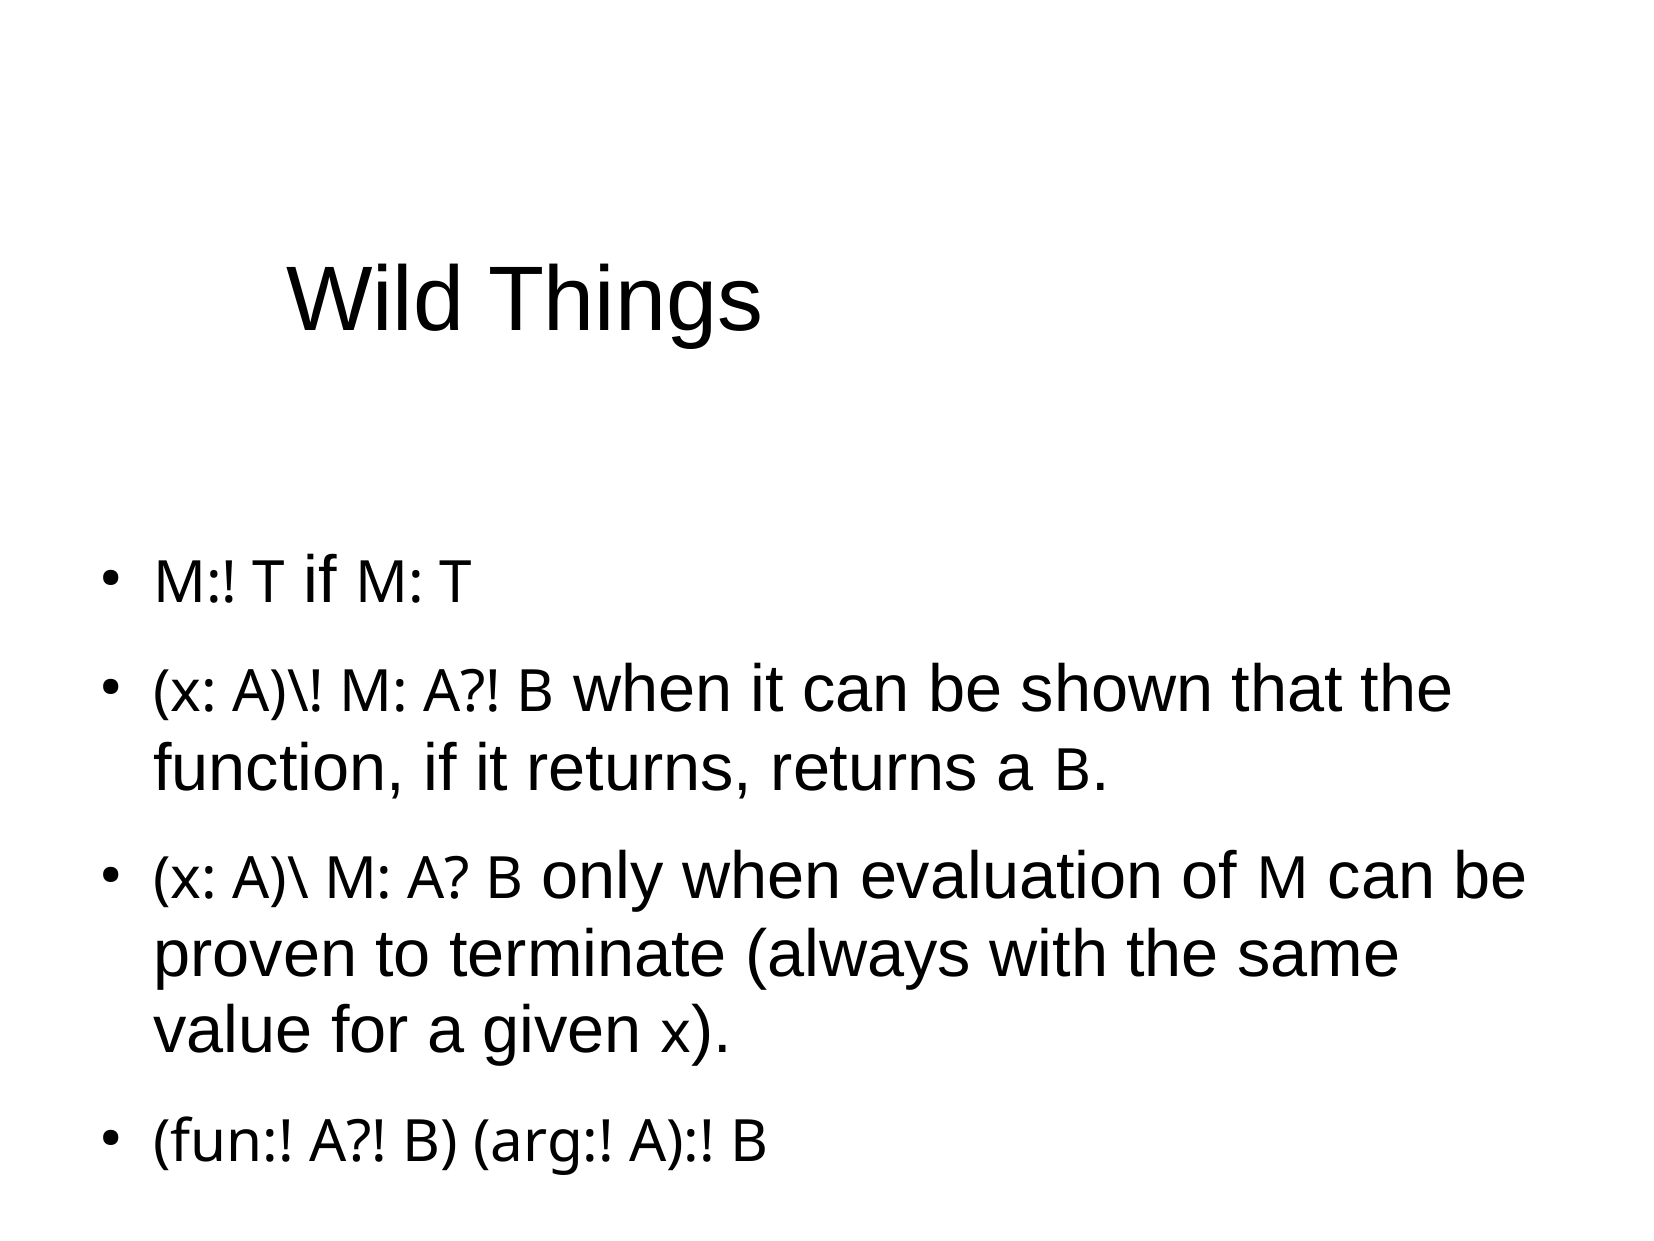

# Wild Things
M:! T if M: T
(x: A)\! M: A?! B when it can be shown that the function, if it returns, returns a B.
(x: A)\ M: A? B only when evaluation of M can be proven to terminate (always with the same value for a given x).
(fun:! A?! B) (arg:! A):! B